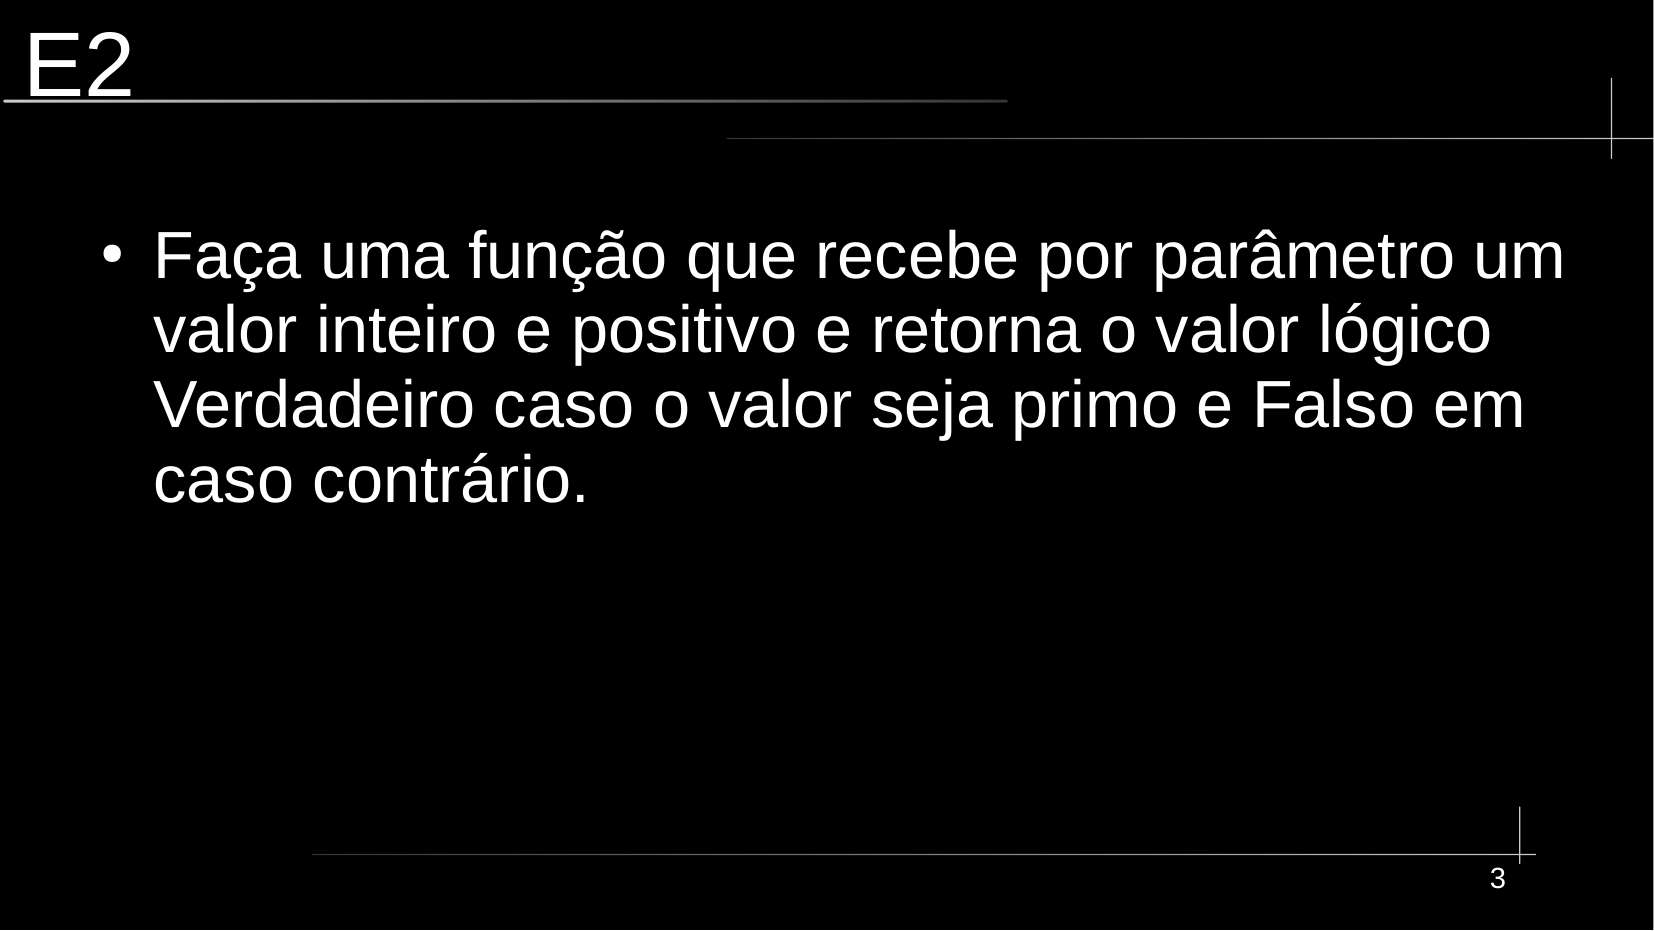

# E2
Faça uma função que recebe por parâmetro um valor inteiro e positivo e retorna o valor lógico Verdadeiro caso o valor seja primo e Falso em caso contrário.
3